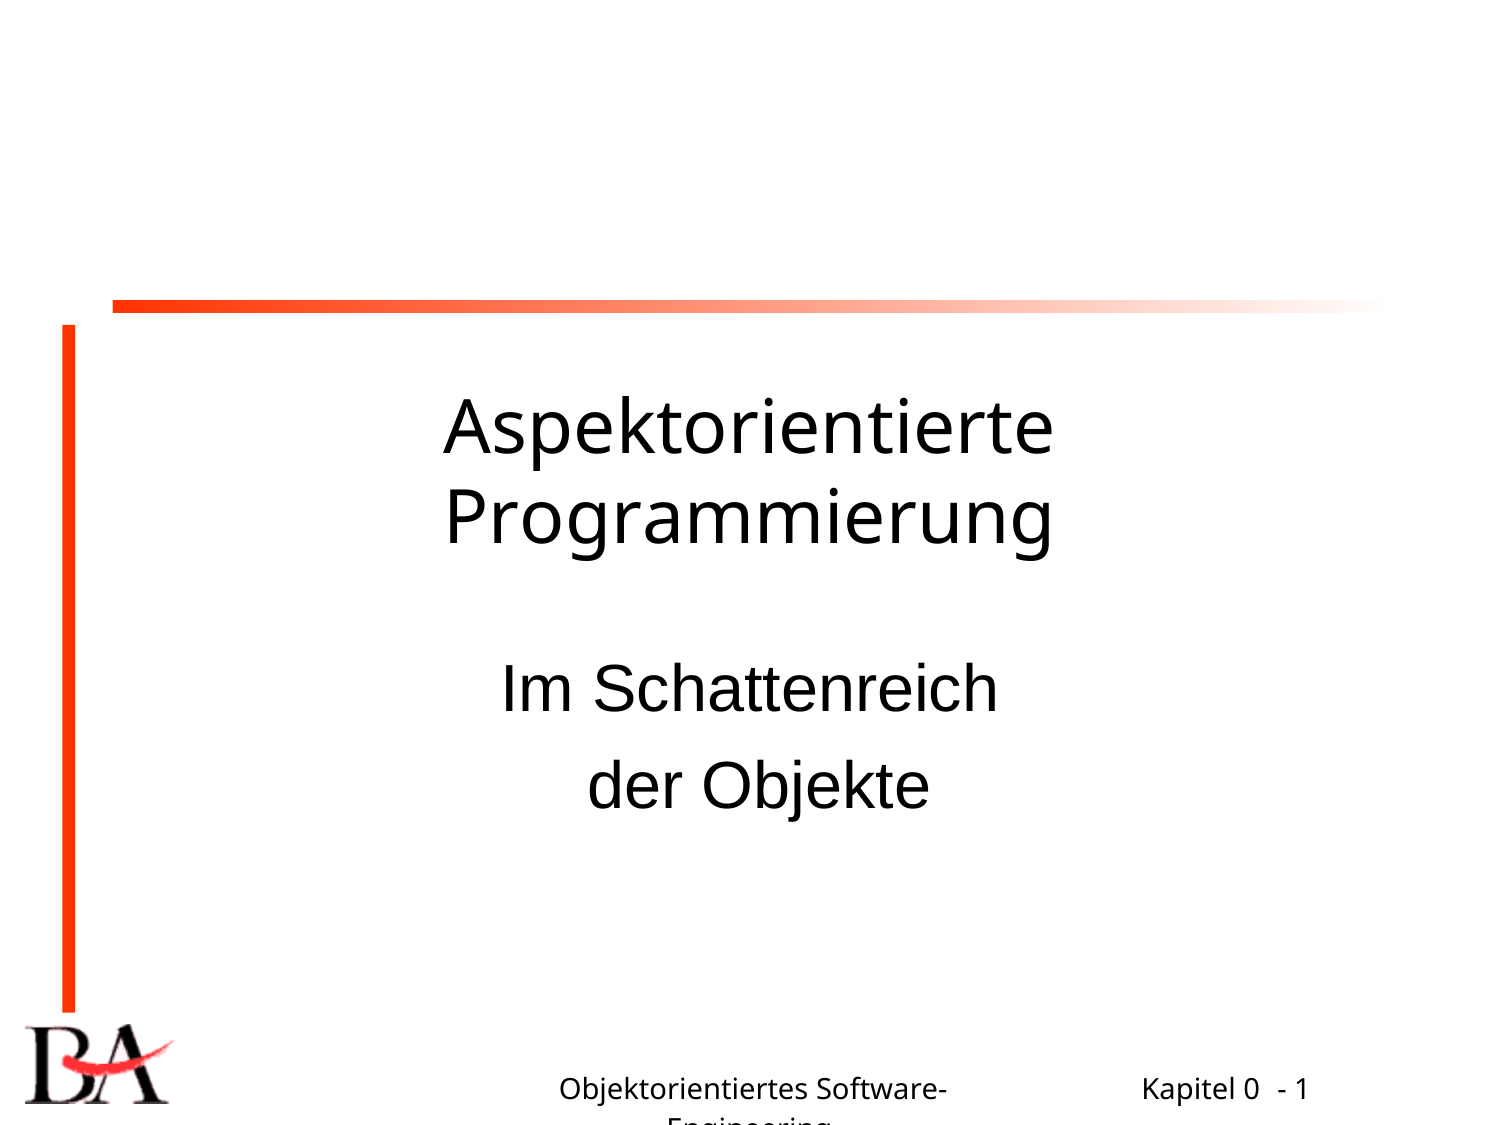

# Aspektorientierte Programmierung
Im Schattenreich
 der Objekte
1